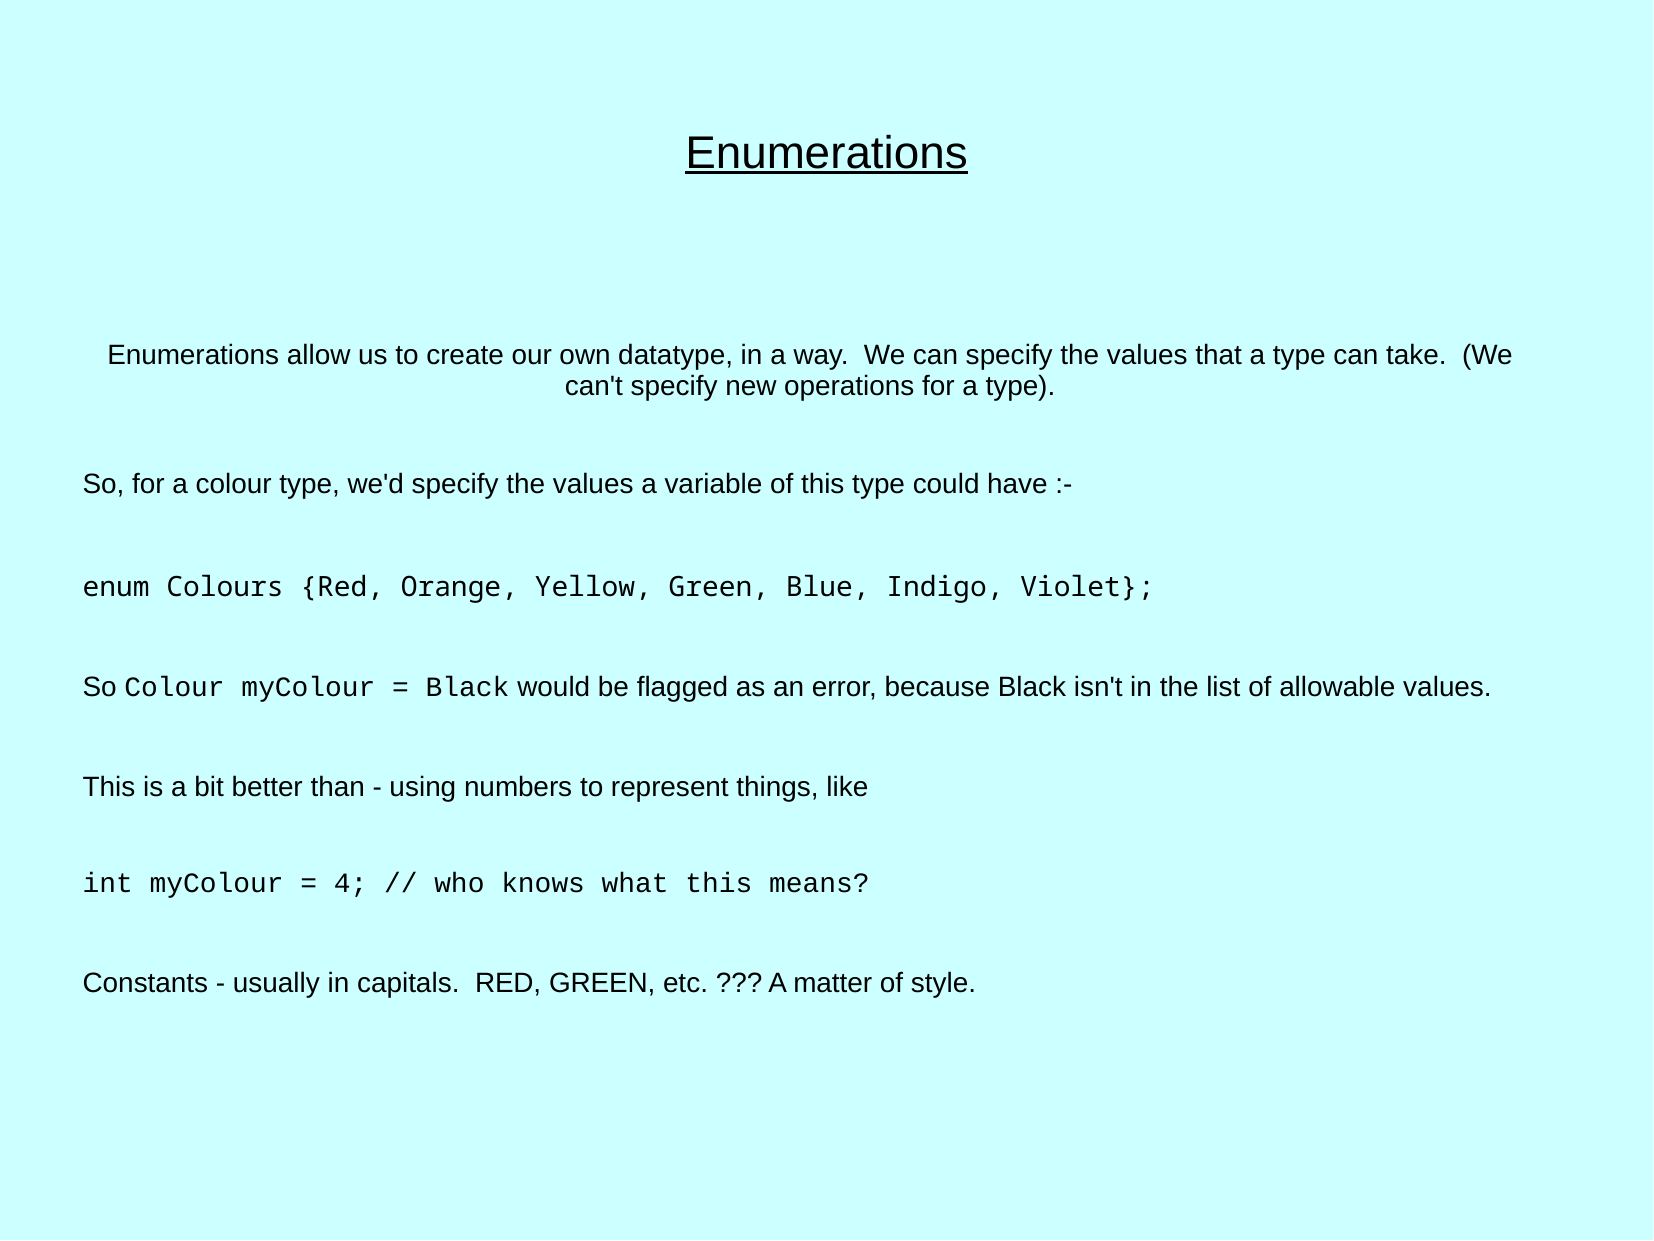

# Enumerations
Enumerations allow us to create our own datatype, in a way. We can specify the values that a type can take. (We can't specify new operations for a type).
So, for a colour type, we'd specify the values a variable of this type could have :-
enum Colours {Red, Orange, Yellow, Green, Blue, Indigo, Violet};
So Colour myColour = Black would be flagged as an error, because Black isn't in the list of allowable values.
This is a bit better than - using numbers to represent things, like
int myColour = 4; // who knows what this means?
Constants - usually in capitals. RED, GREEN, etc. ??? A matter of style.